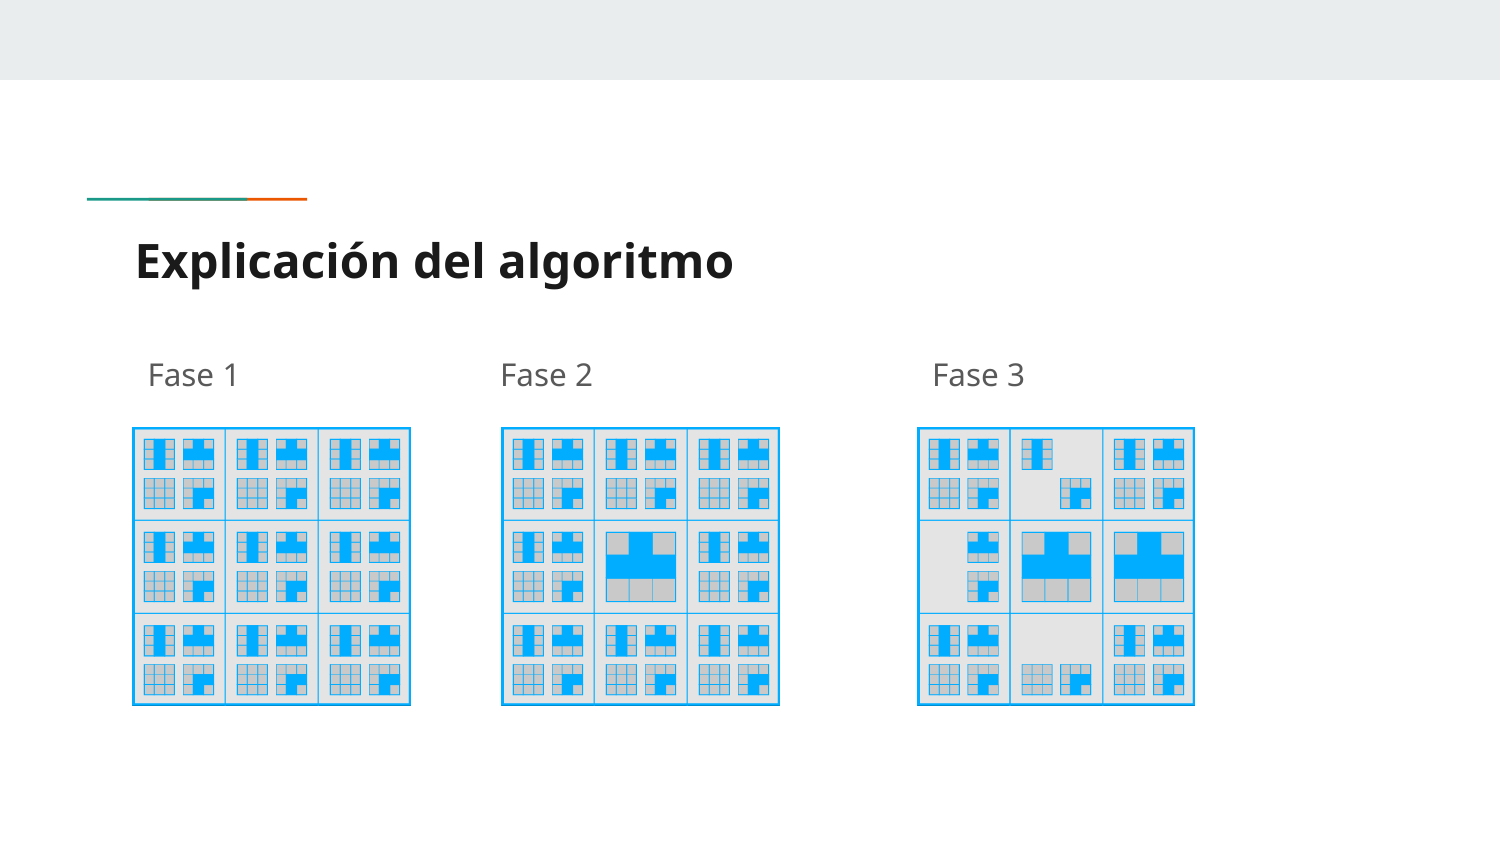

# Explicación del algoritmo
Fase 1
Fase 2
Fase 3